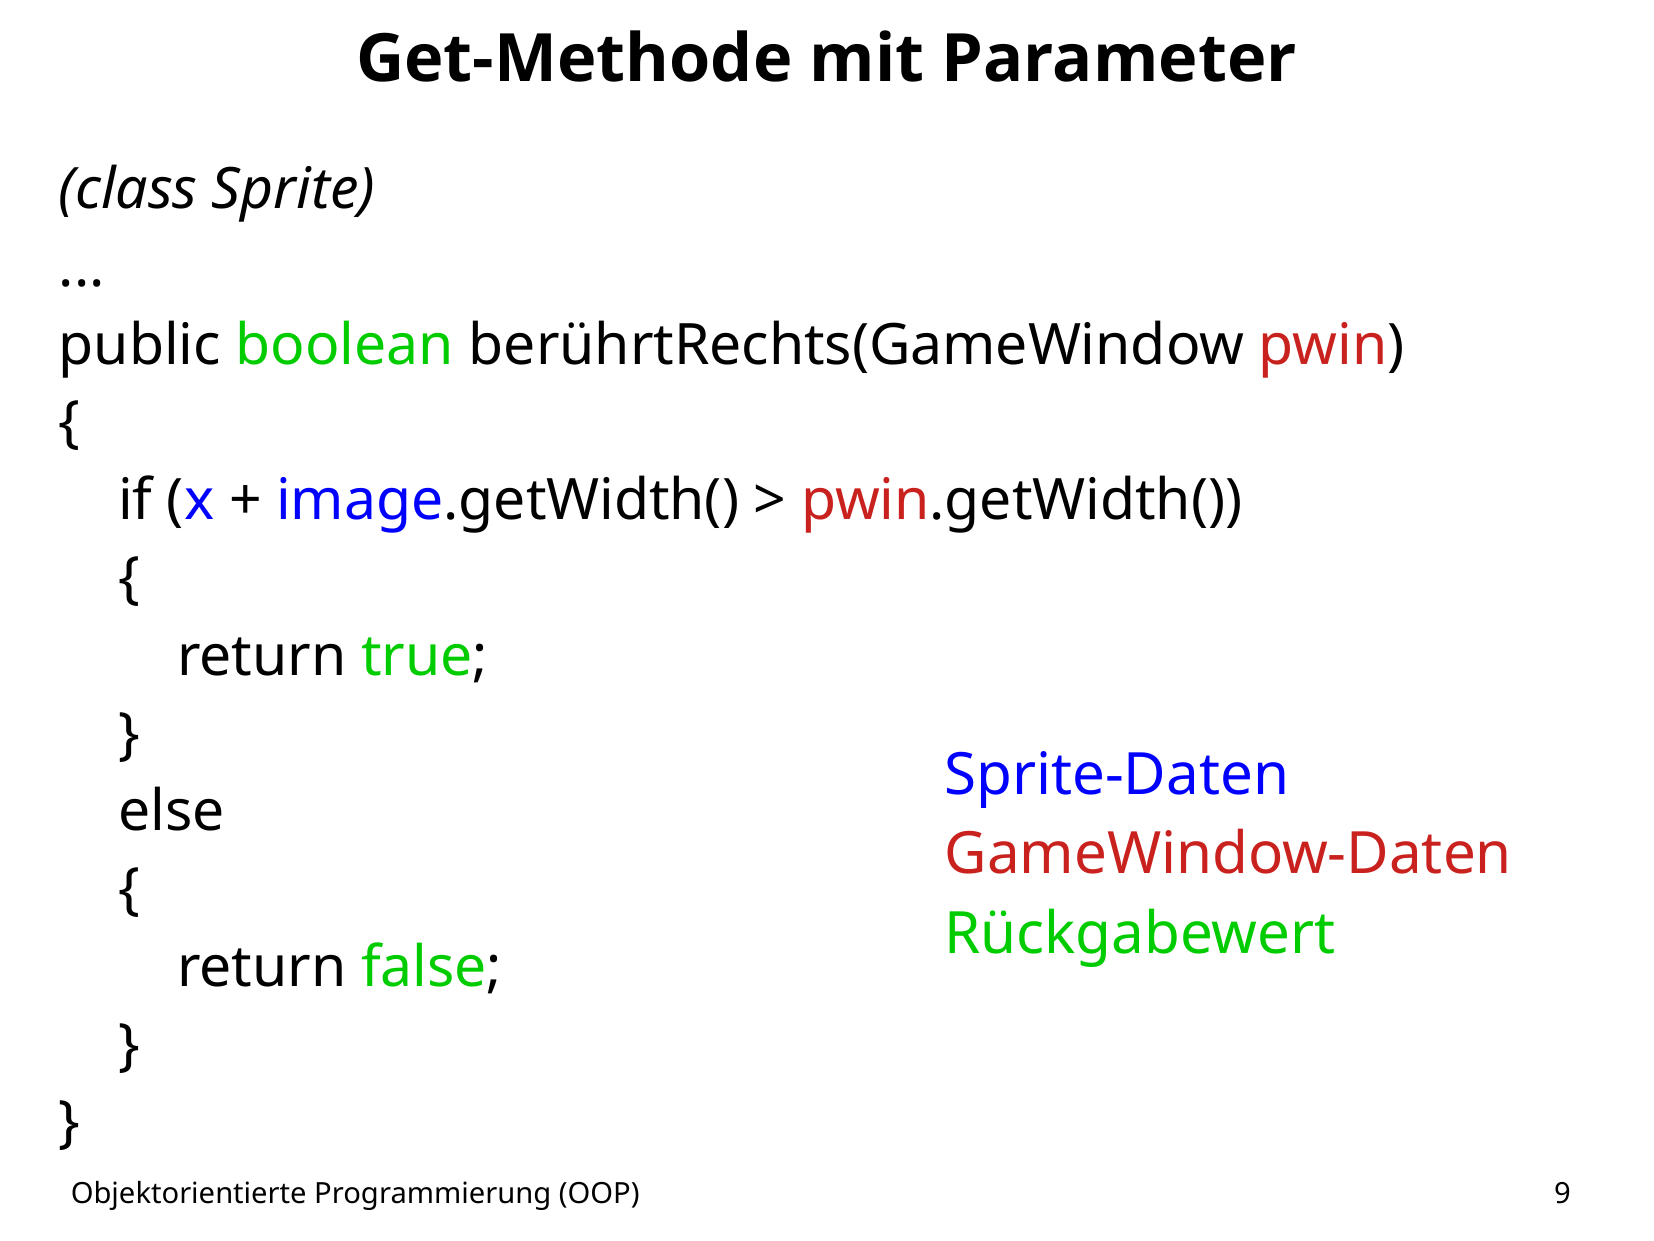

# Get-Methode mit Parameter
(class Sprite)
...
public boolean berührtRechts(GameWindow pwin)
{
 if (x + image.getWidth() > pwin.getWidth())
 {
 return true;
 }
 else
 {
 return false;
 }
}
Sprite-Daten
GameWindow-Daten
Rückgabewert
Objektorientierte Programmierung (OOP)
9